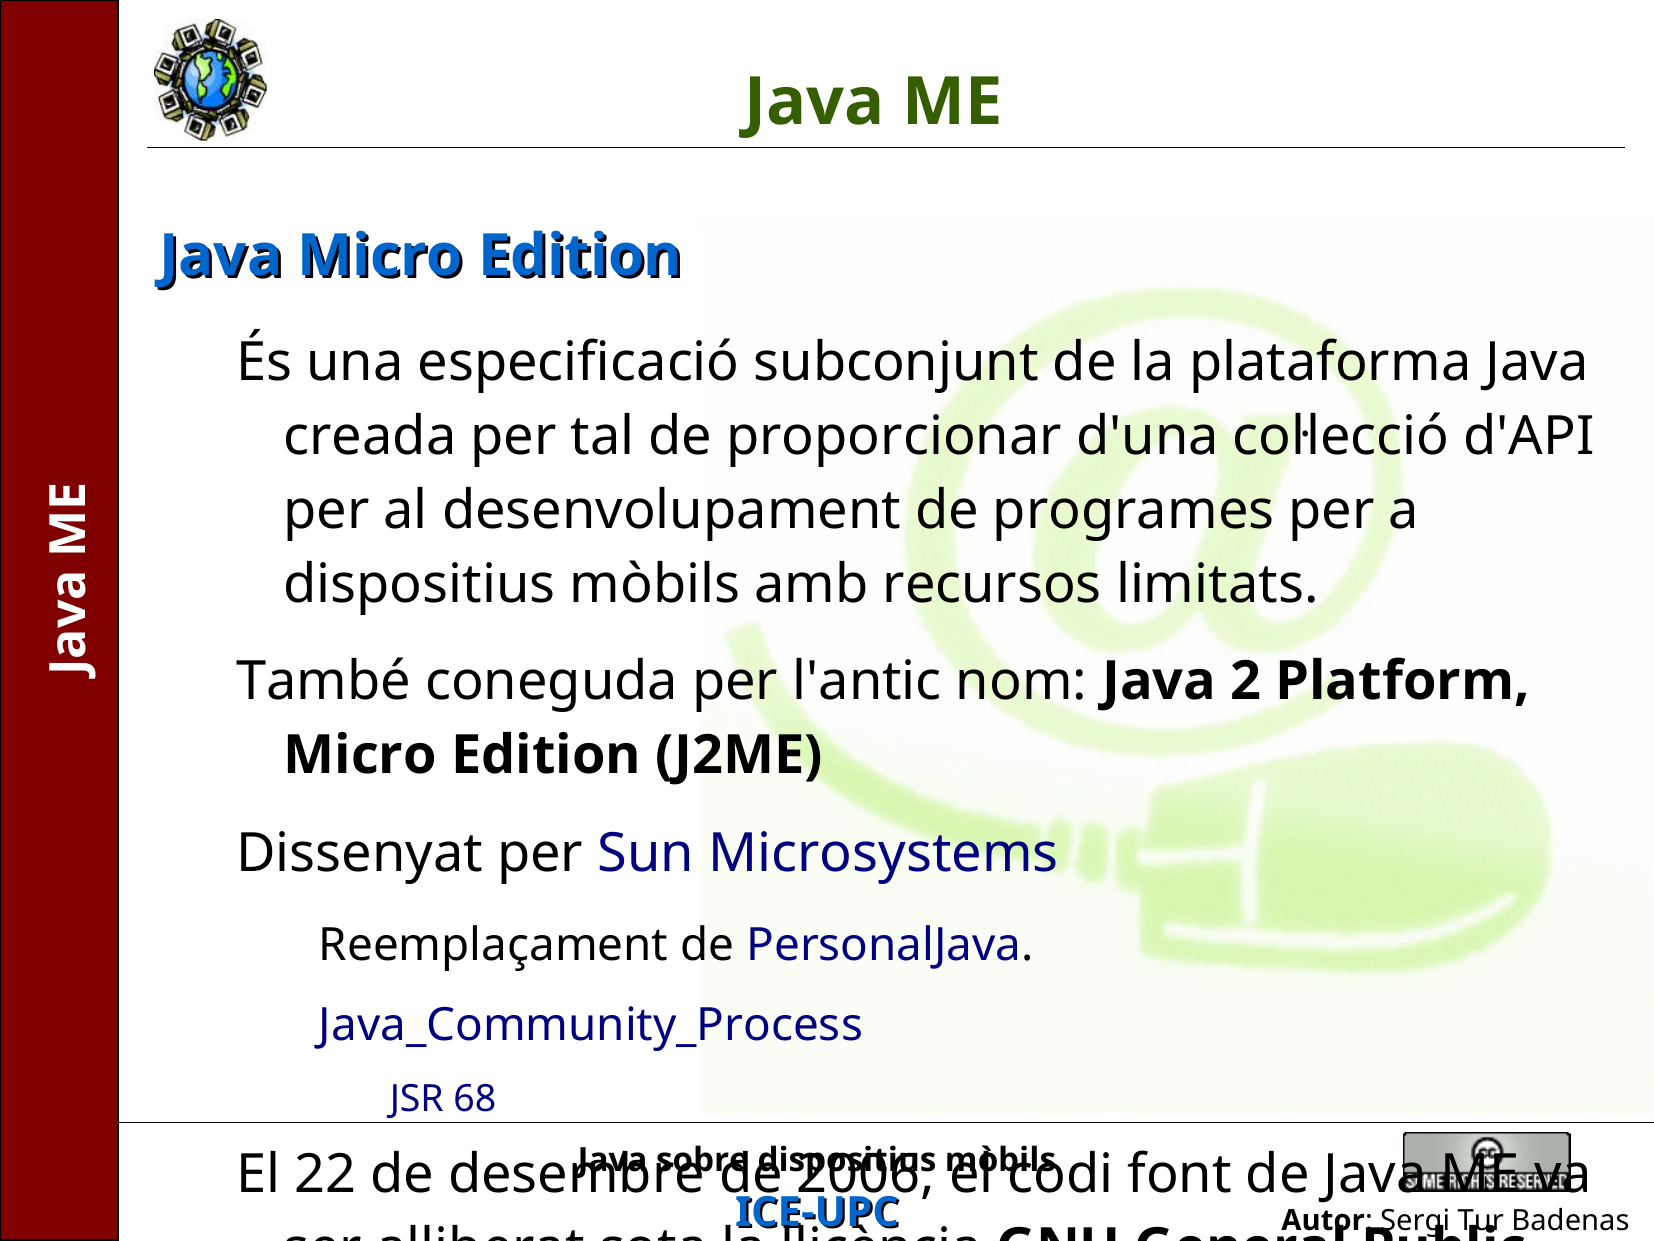

# Java ME
Java Micro Edition
És una especificació subconjunt de la plataforma Java creada per tal de proporcionar d'una col·lecció d'API per al desenvolupament de programes per a dispositius mòbils amb recursos limitats.
També coneguda per l'antic nom: Java 2 Platform, Micro Edition (J2ME)
Dissenyat per Sun Microsystems
Reemplaçament de PersonalJava.
Java_Community_Process
JSR 68
El 22 de desembre de 2006, el codi font de Java ME va ser alliberat sota la llicència GNU General Public License. El nom del projecte és phoneME.